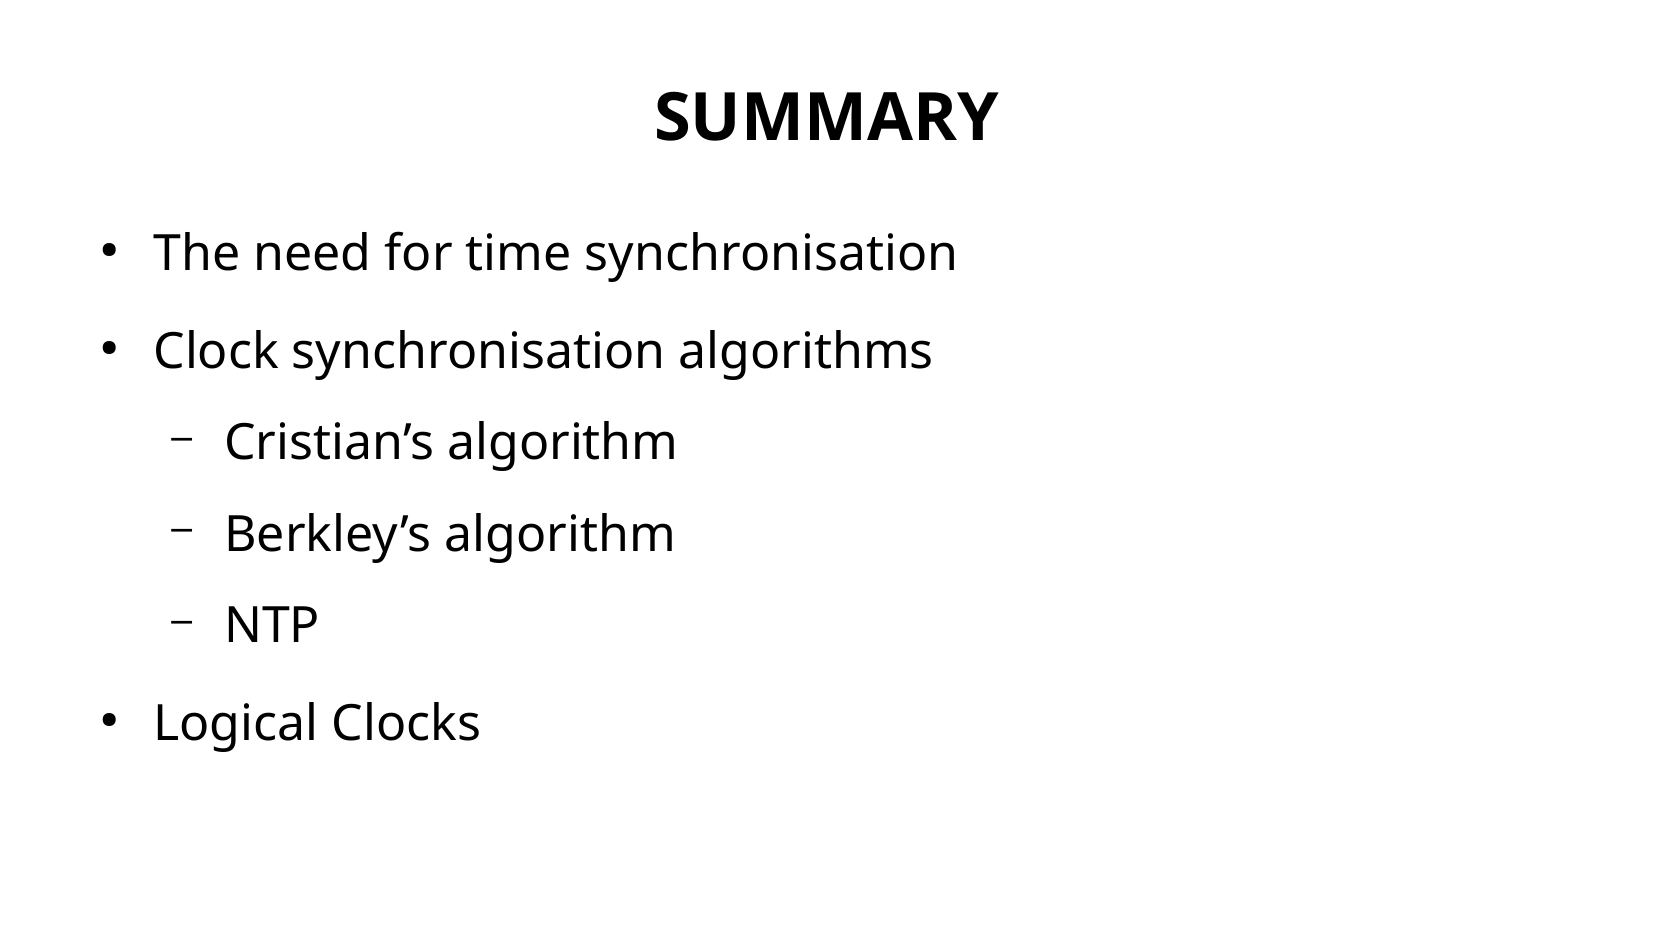

# SUMMARY
The need for time synchronisation
Clock synchronisation algorithms
Cristian’s algorithm
Berkley’s algorithm
NTP
Logical Clocks